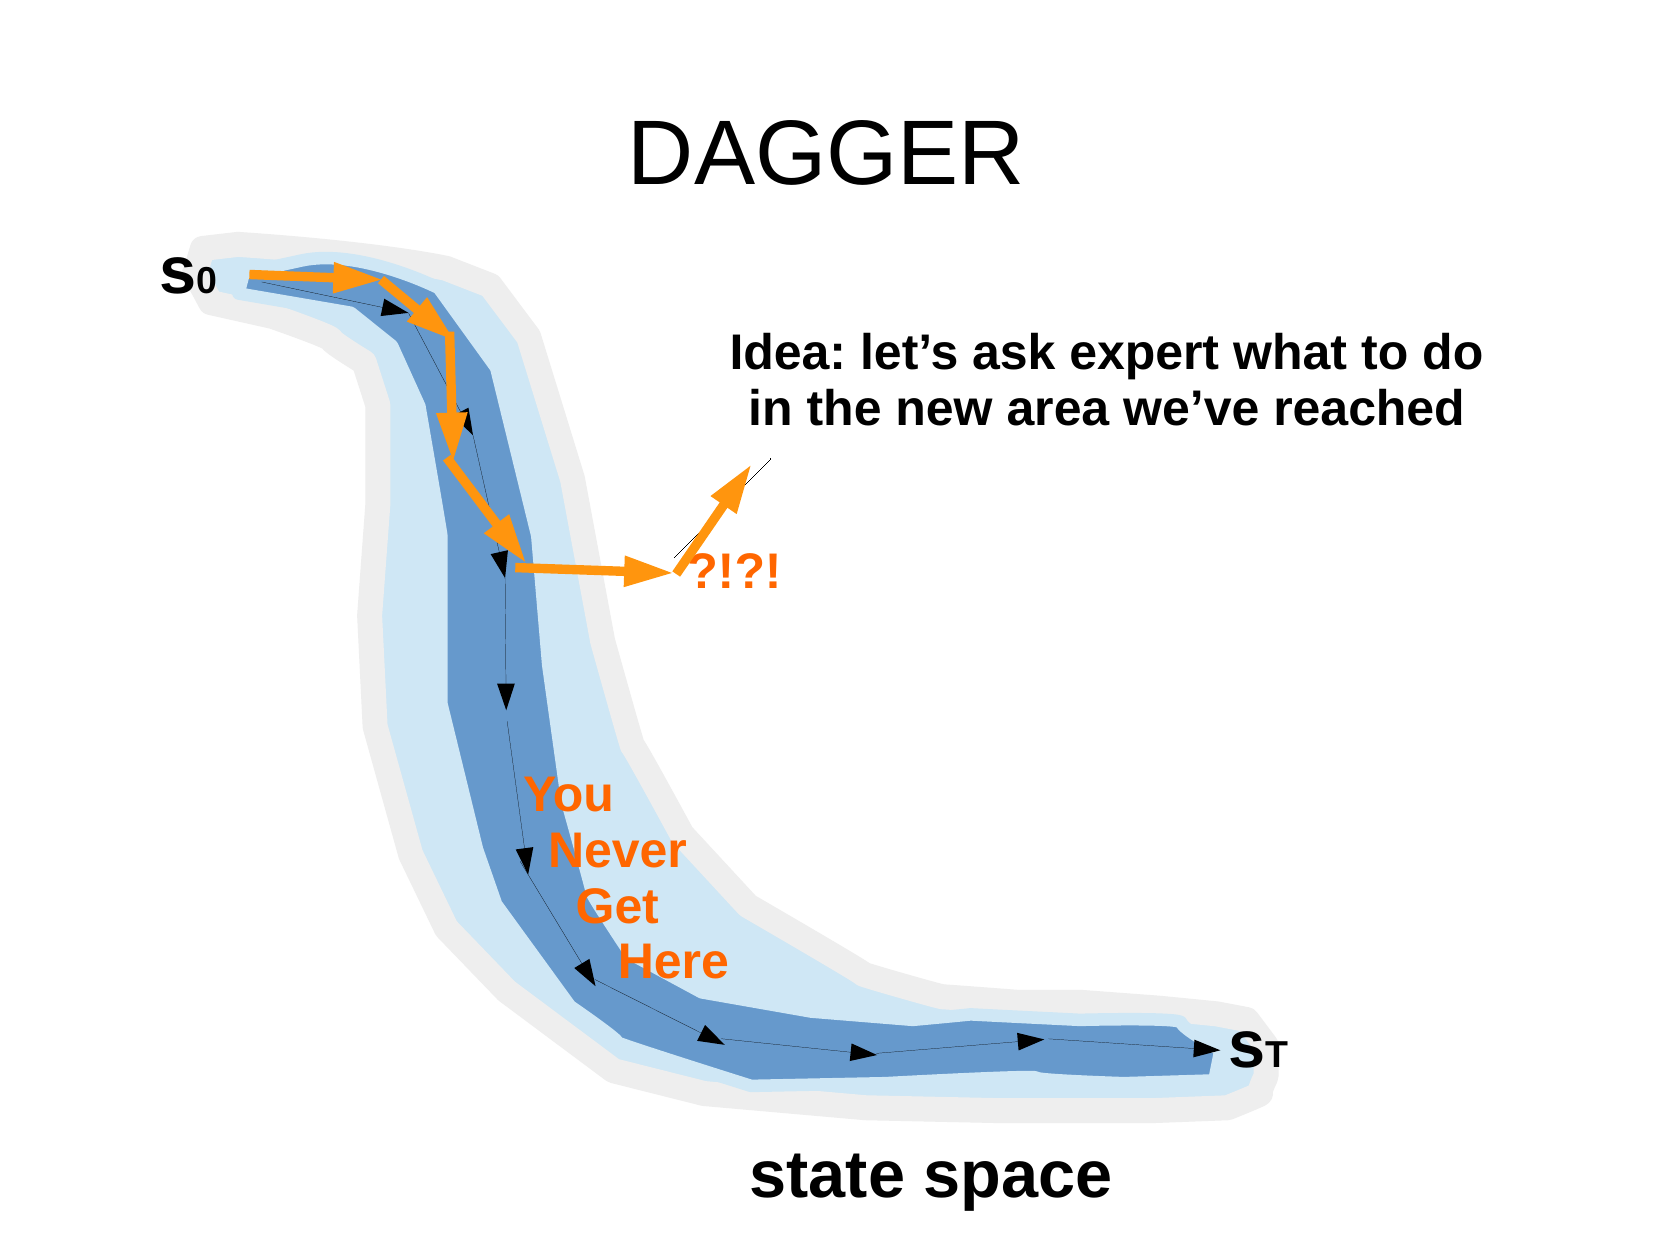

# DAGGER
s0
Idea: let’s ask expert what to do
in the new area we’ve reached
?!?!
You
 Never
 Get
 Here
sT
state space